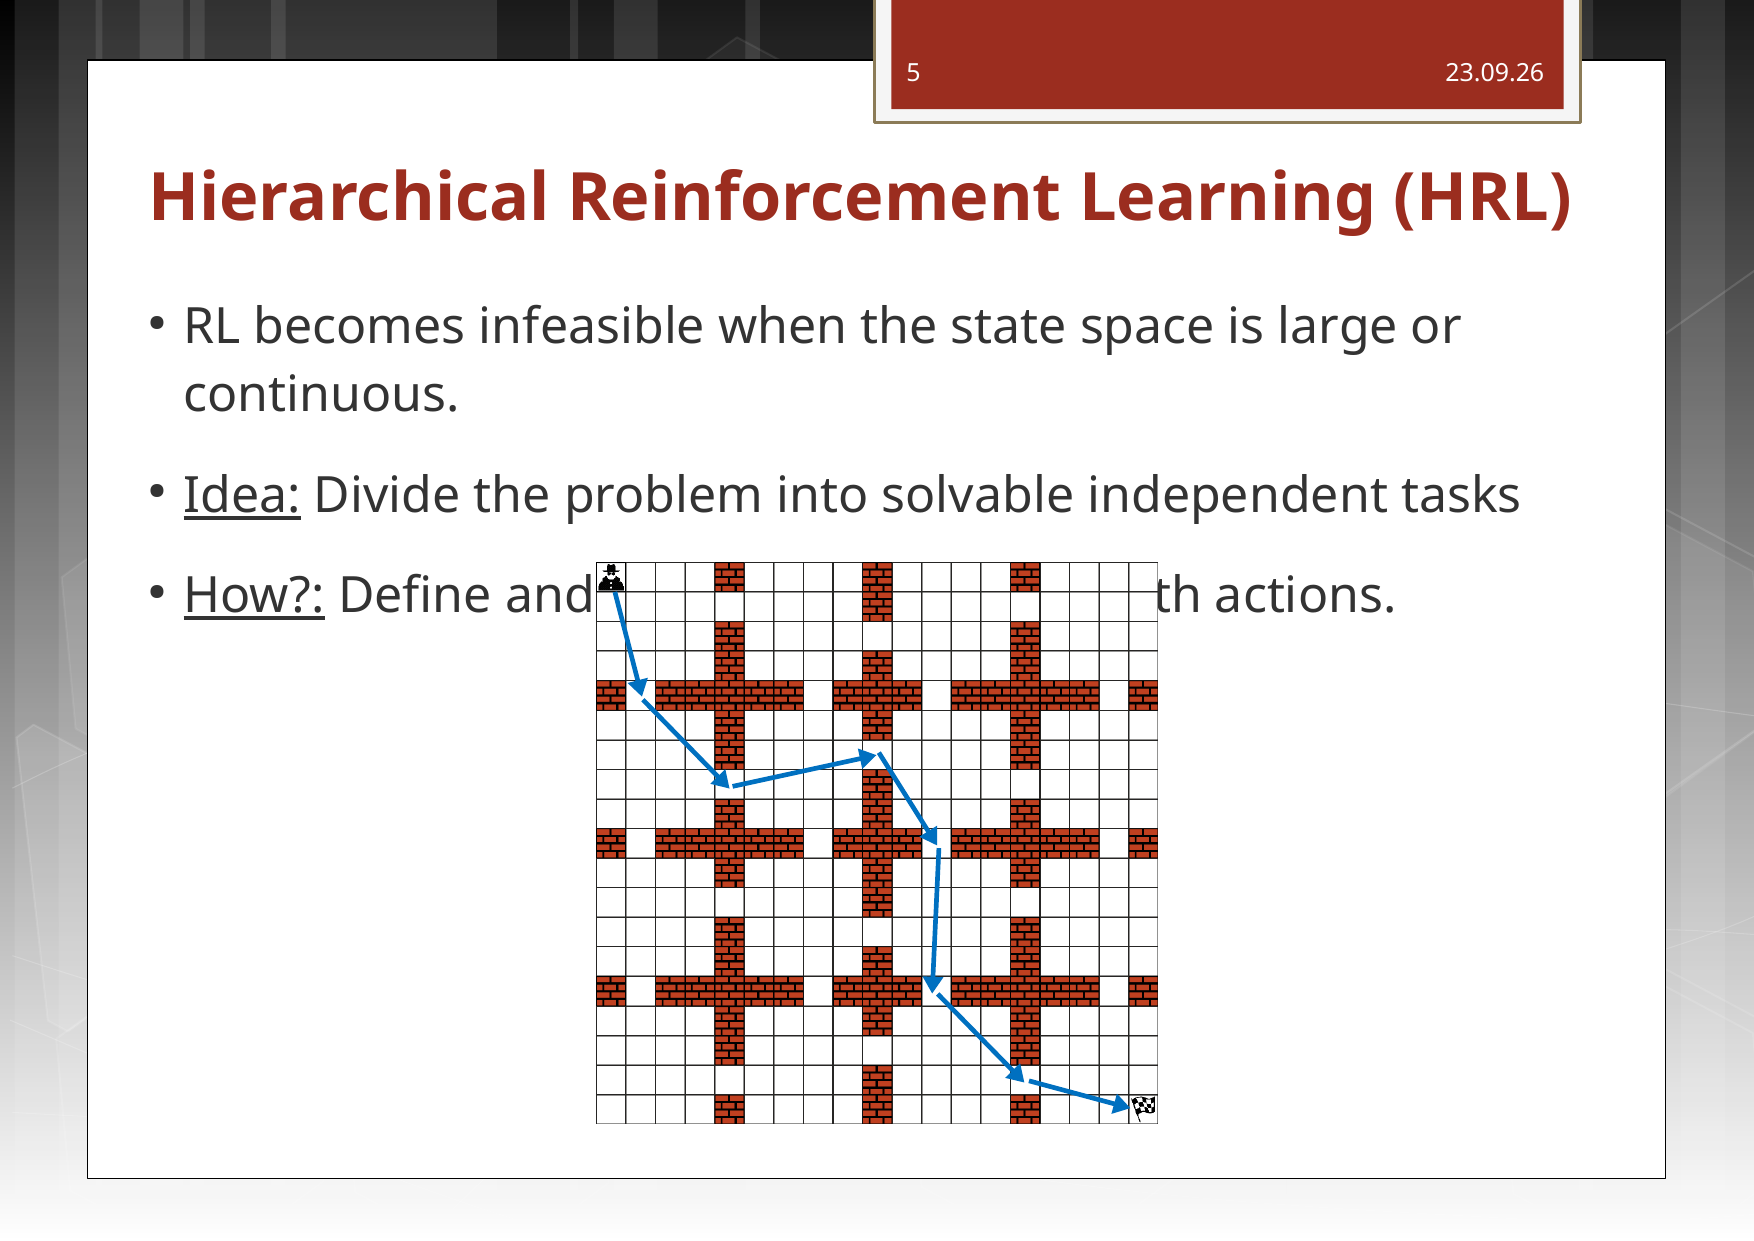

5
# Hierarchical Reinforcement Learning (HRL)
RL becomes infeasible when the state space is large or continuous.
Idea: Divide the problem into solvable independent tasks
How?: Define and use options together with actions.